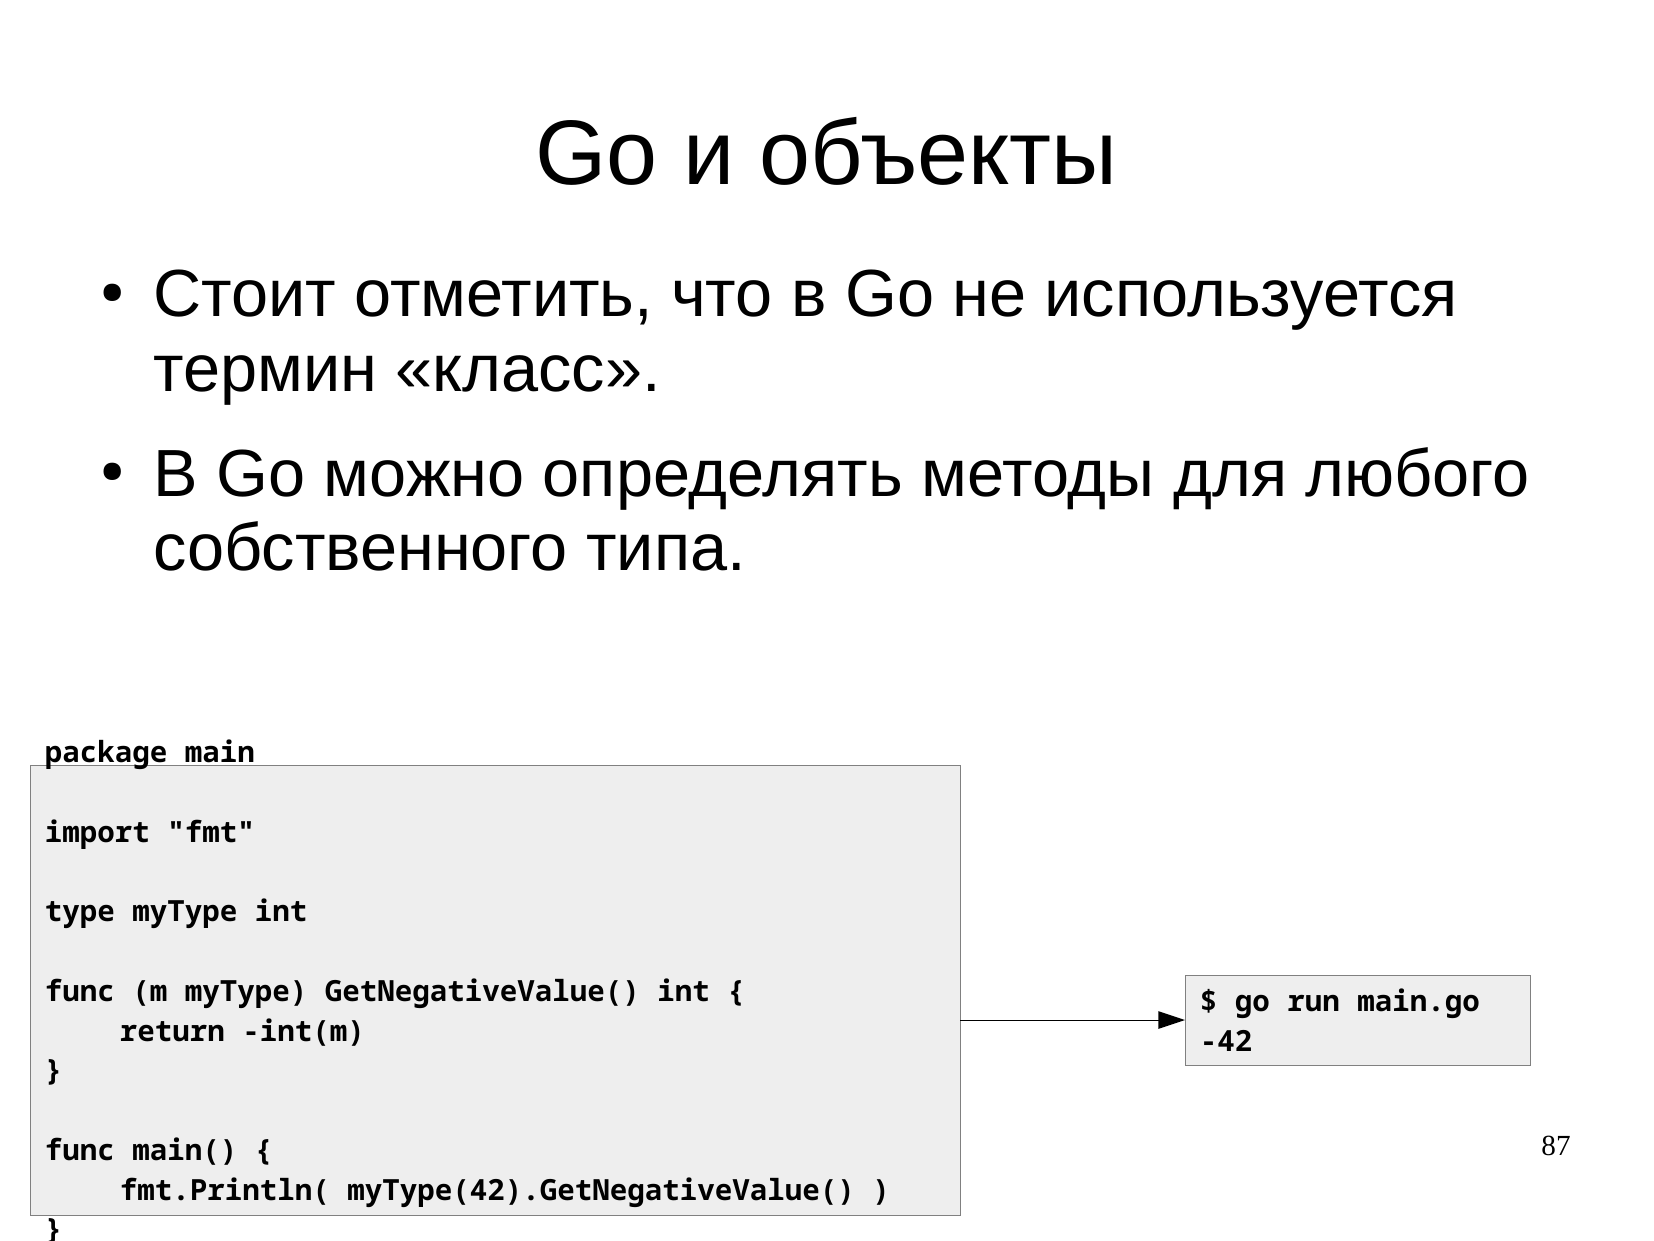

# Go и объекты
Стоит отметить, что в Go не используется термин «класс».
В Go можно определять методы для любого собственного типа.
package main
import "fmt"
type myType int
func (m myType) GetNegativeValue() int {
	return -int(m)
}
func main() {
	fmt.Println( myType(42).GetNegativeValue() )
}
$ go run main.go
-42
87